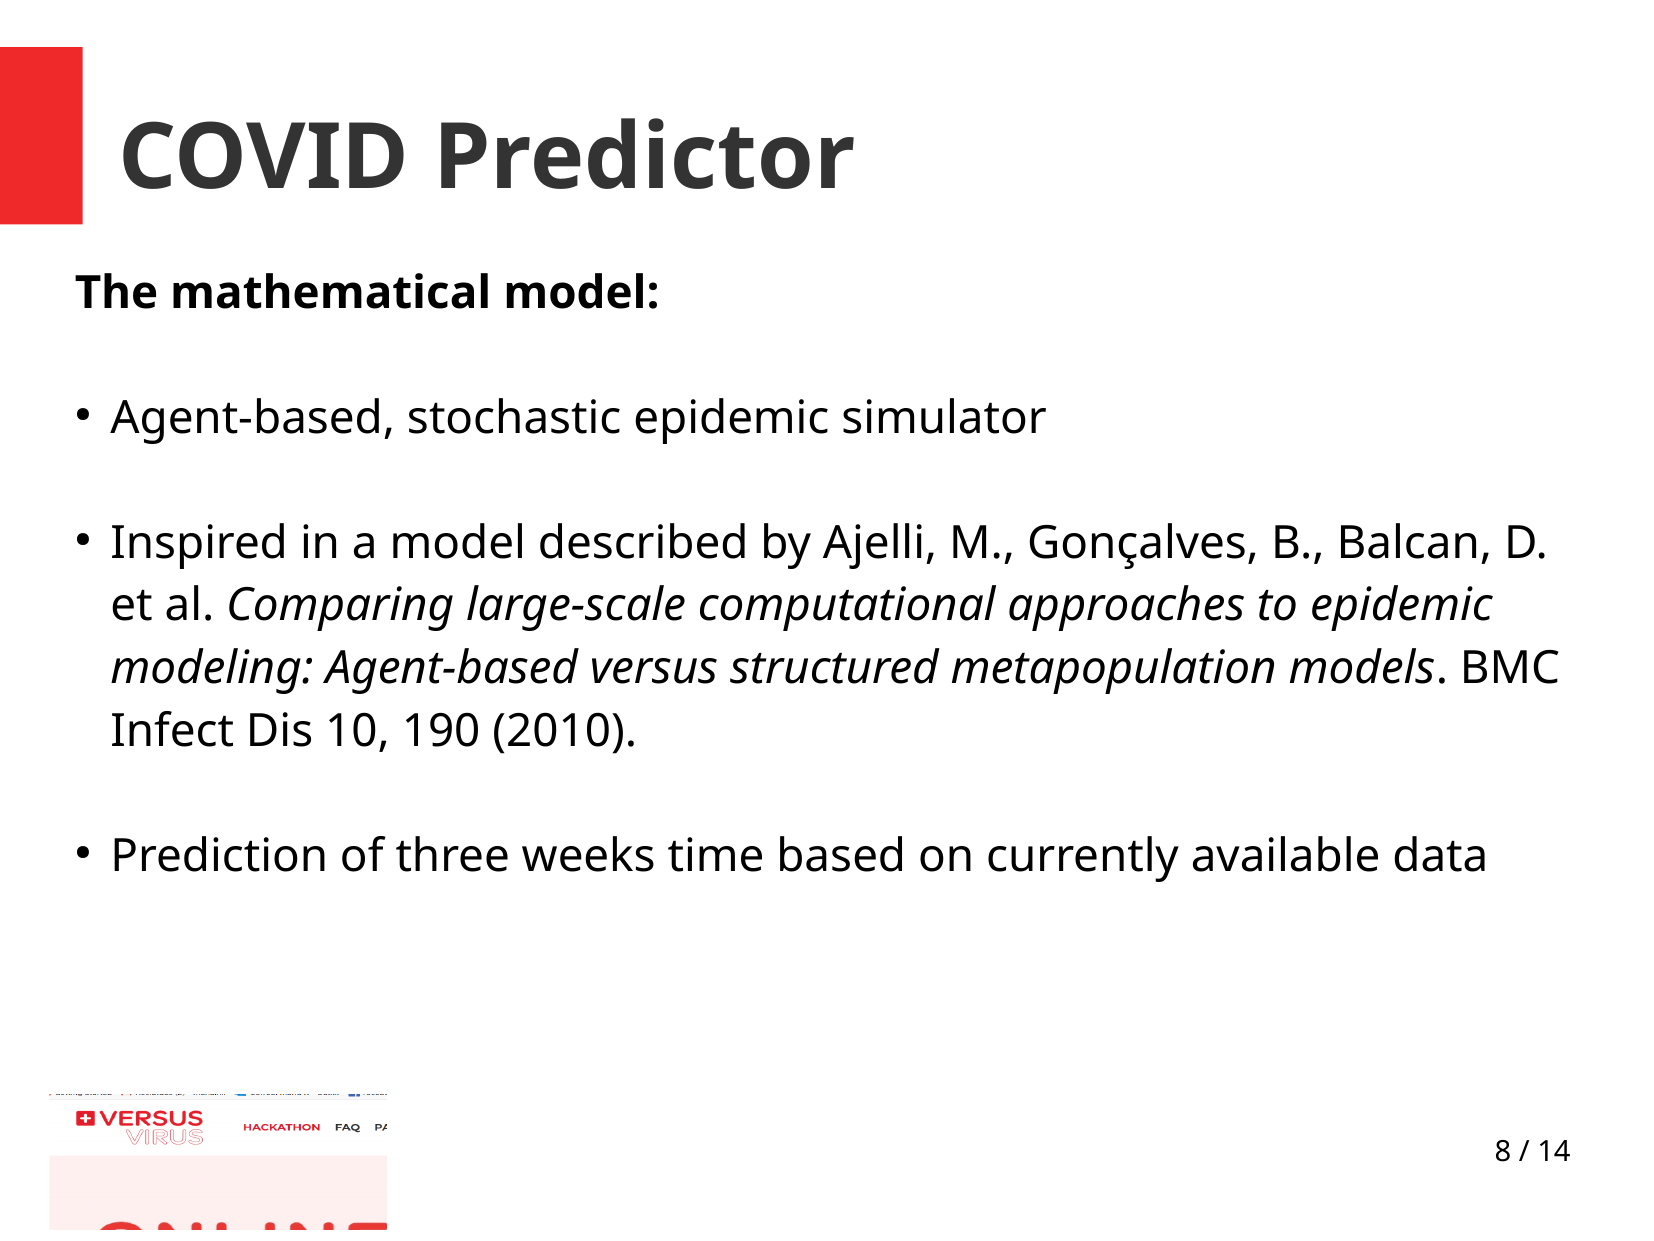

# COVID Predictor
The mathematical model:
Agent-based, stochastic epidemic simulator
Inspired in a model described by Ajelli, M., Gonçalves, B., Balcan, D. et al. Comparing large-scale computational approaches to epidemic modeling: Agent-based versus structured metapopulation models. BMC Infect Dis 10, 190 (2010).
Prediction of three weeks time based on currently available data
8